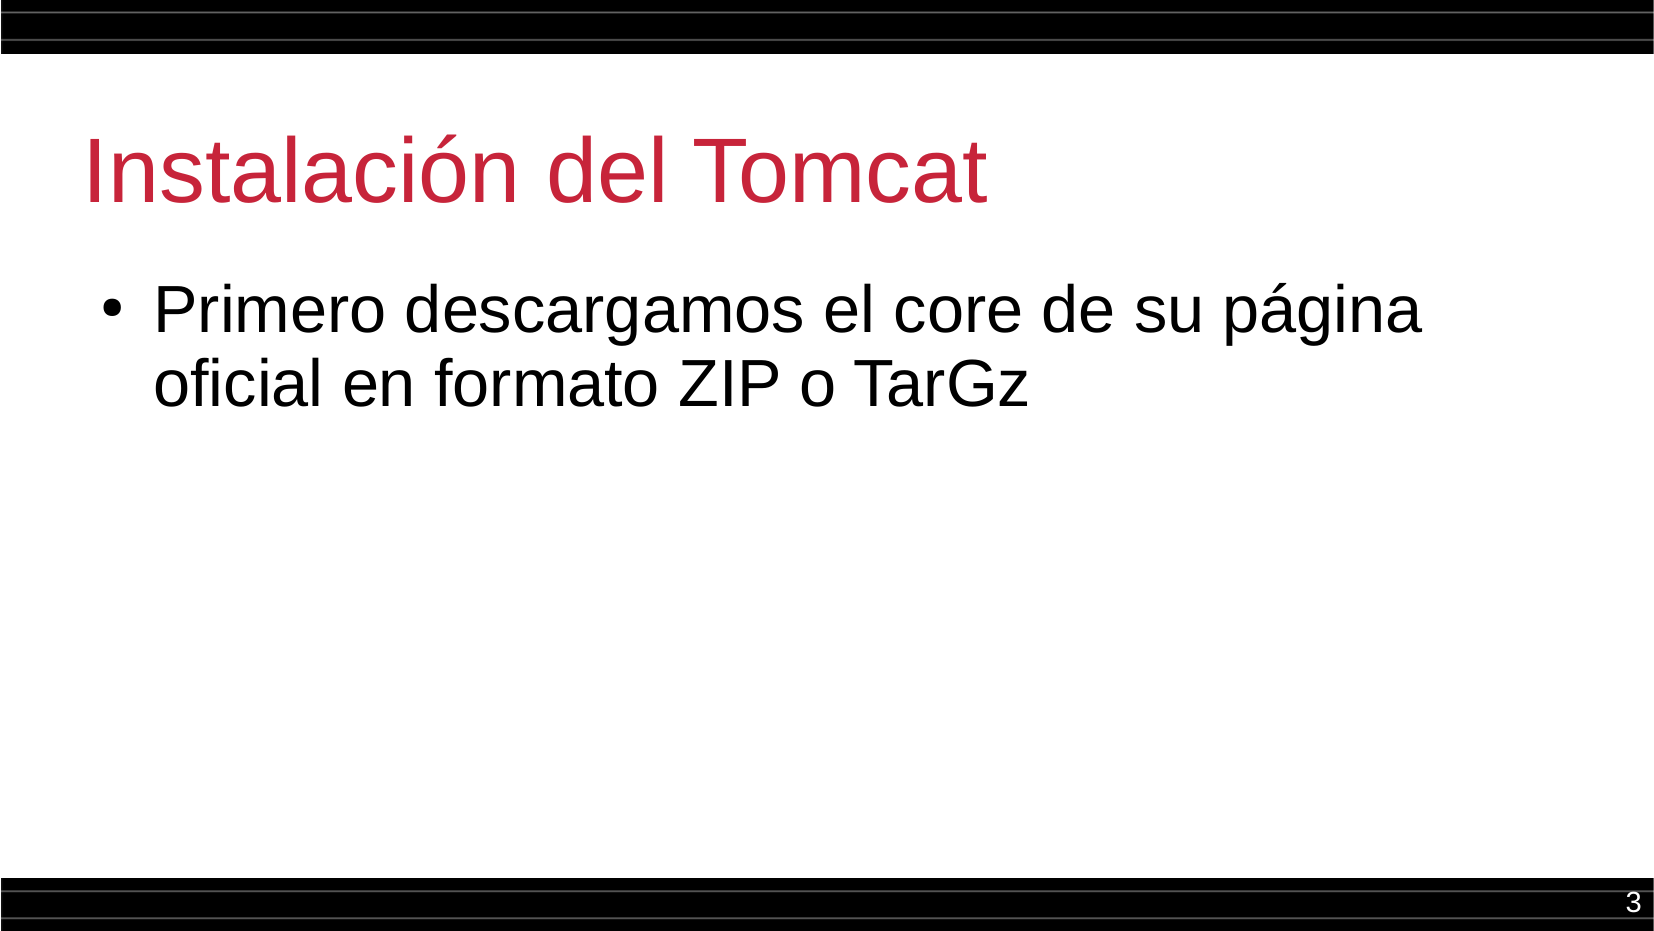

# Instalación del Tomcat
Primero descargamos el core de su página oficial en formato ZIP o TarGz